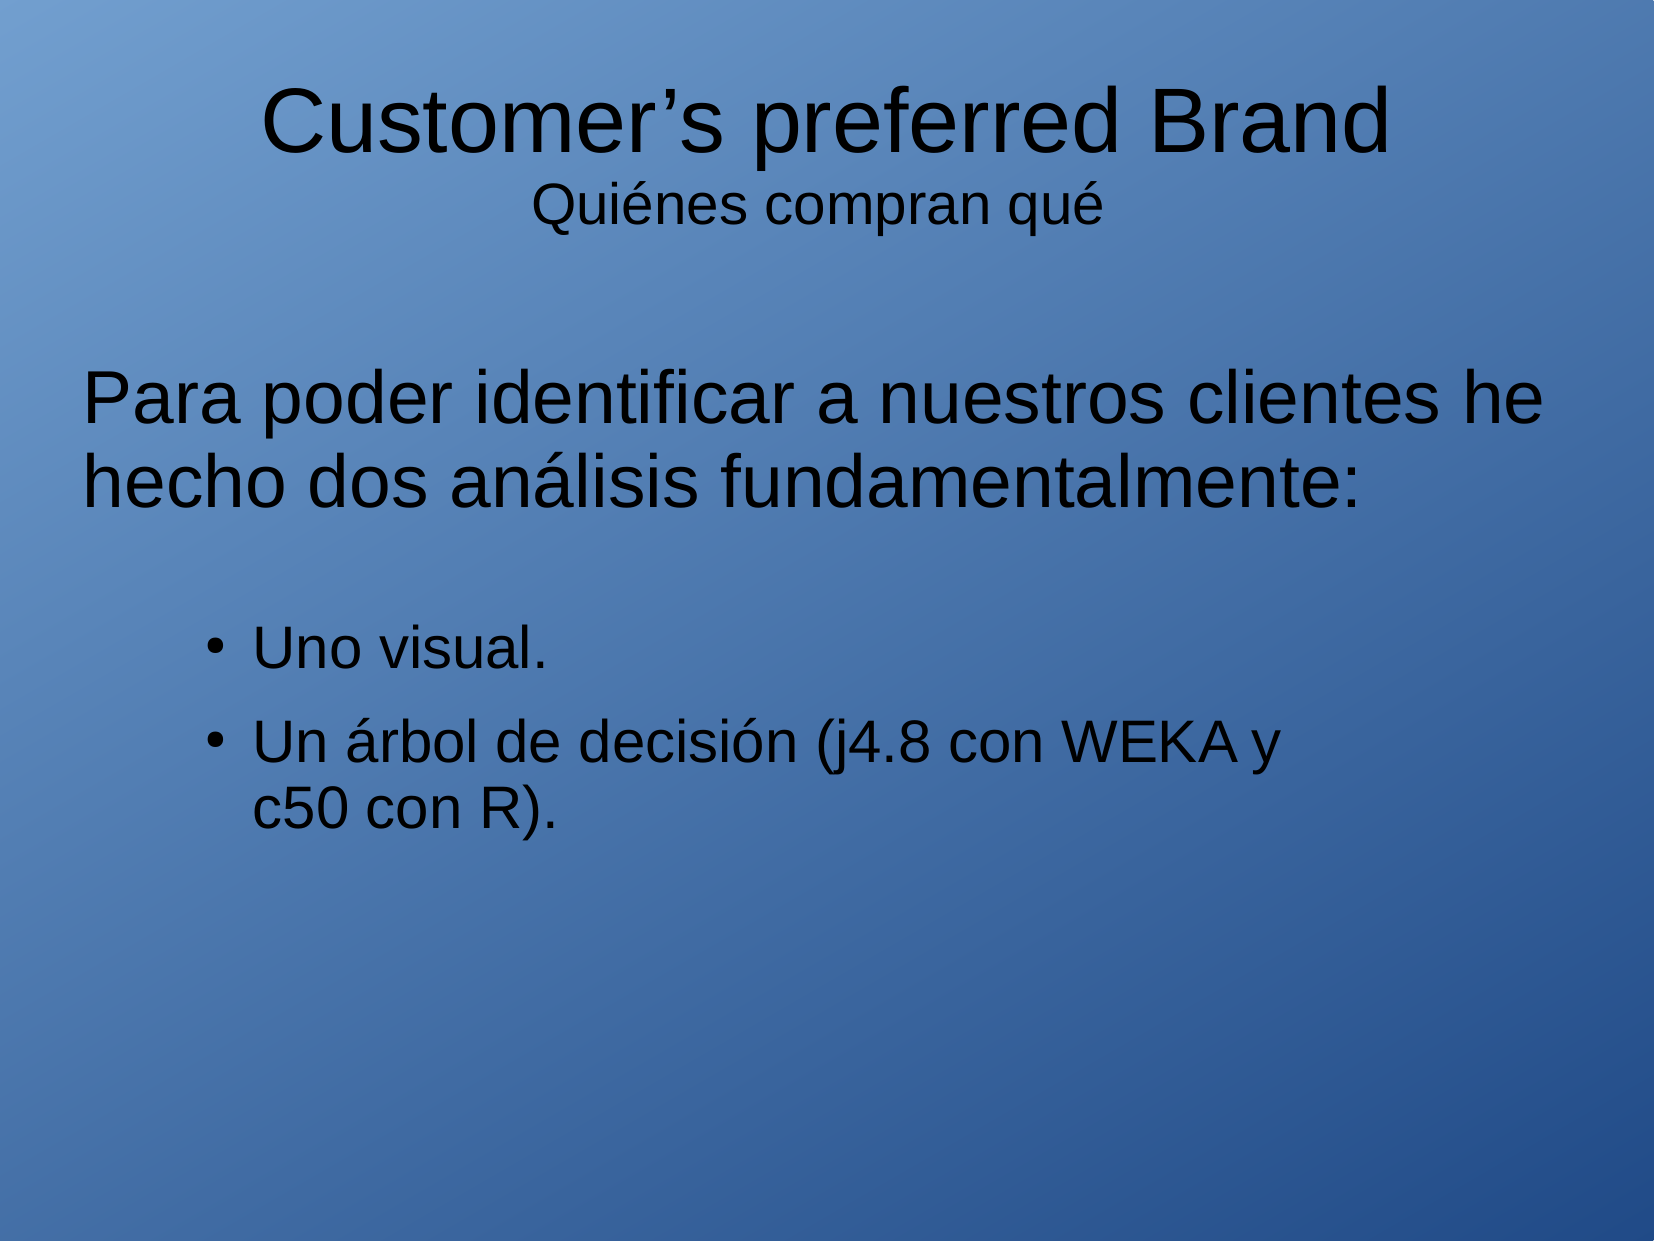

# Customer’s preferred Brand Quiénes compran qué
Para poder identificar a nuestros clientes he hecho dos análisis fundamentalmente:
Uno visual.
Un árbol de decisión (j4.8 con WEKA y c50 con R).